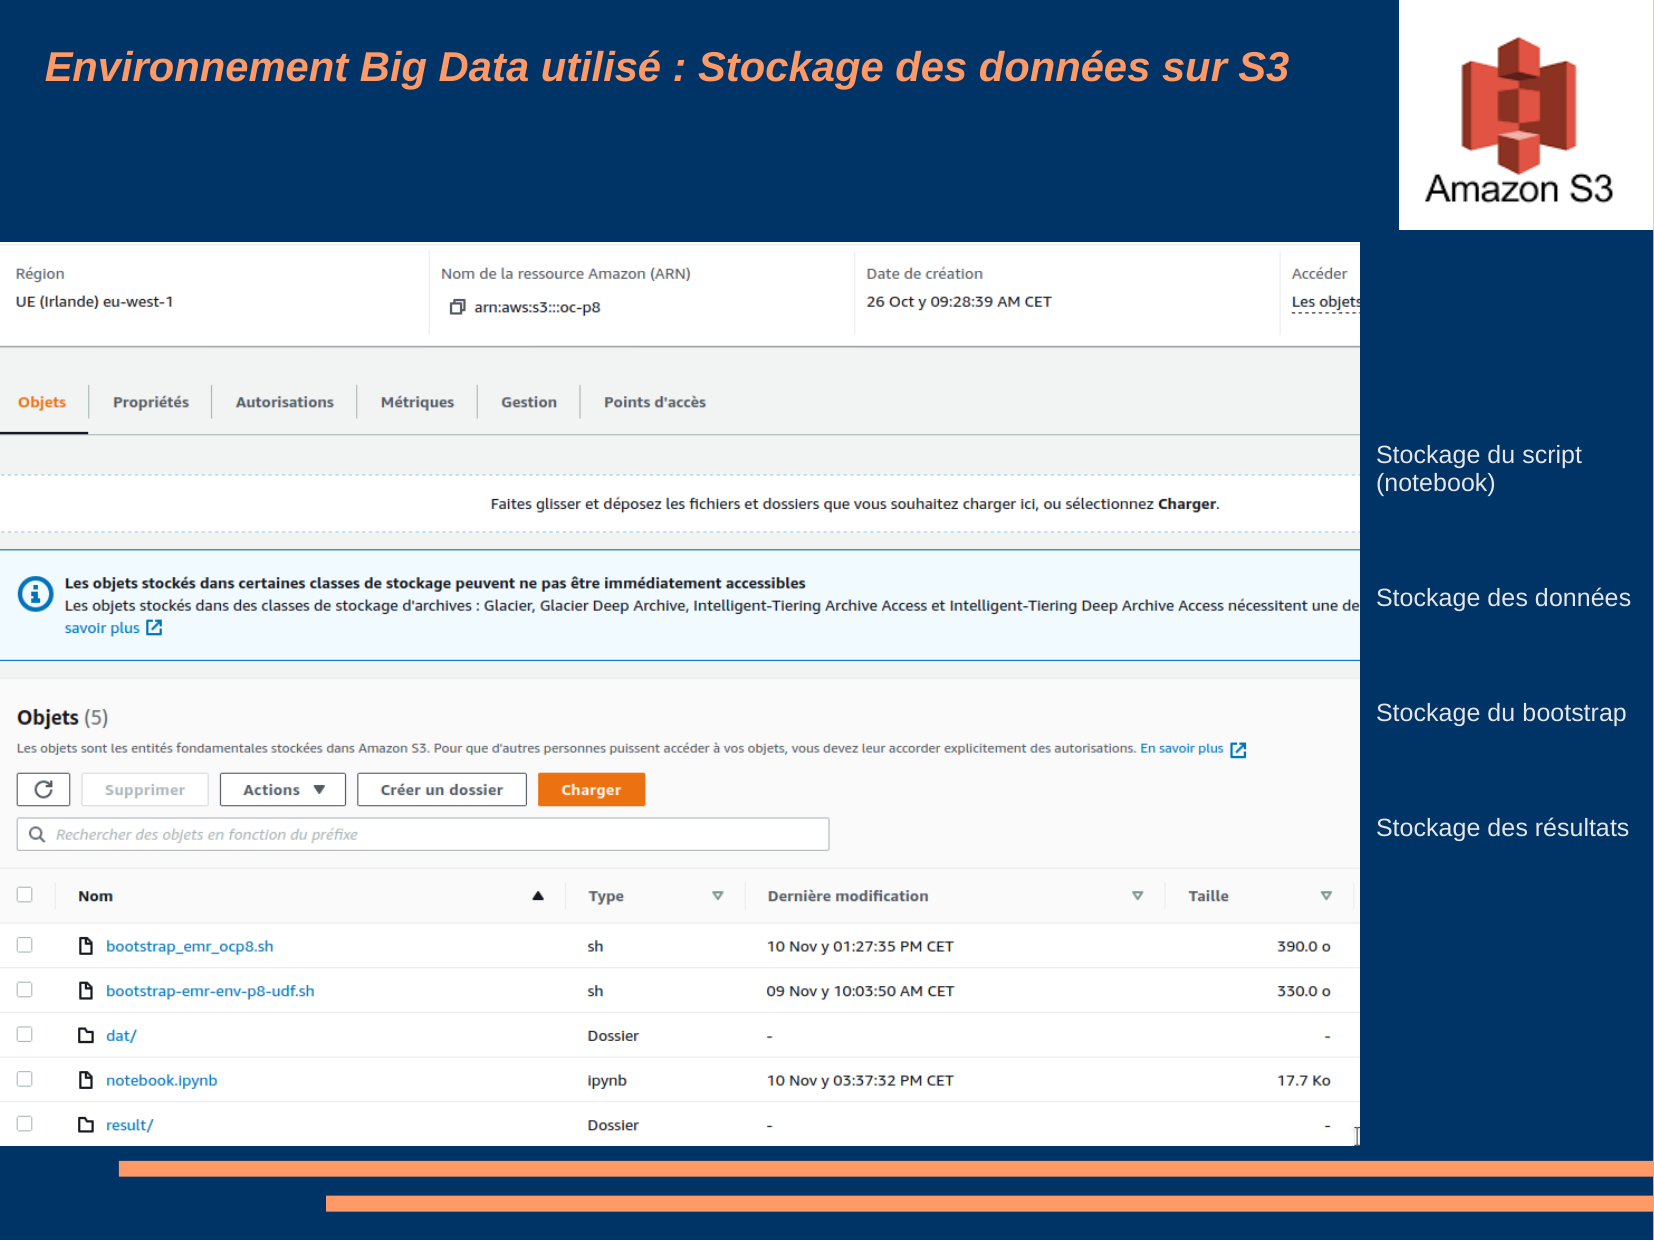

# Environnement Big Data utilisé : Stockage des données sur S3
Stockage du script (notebook)
Stockage des données
Stockage du bootstrap
Stockage des résultats